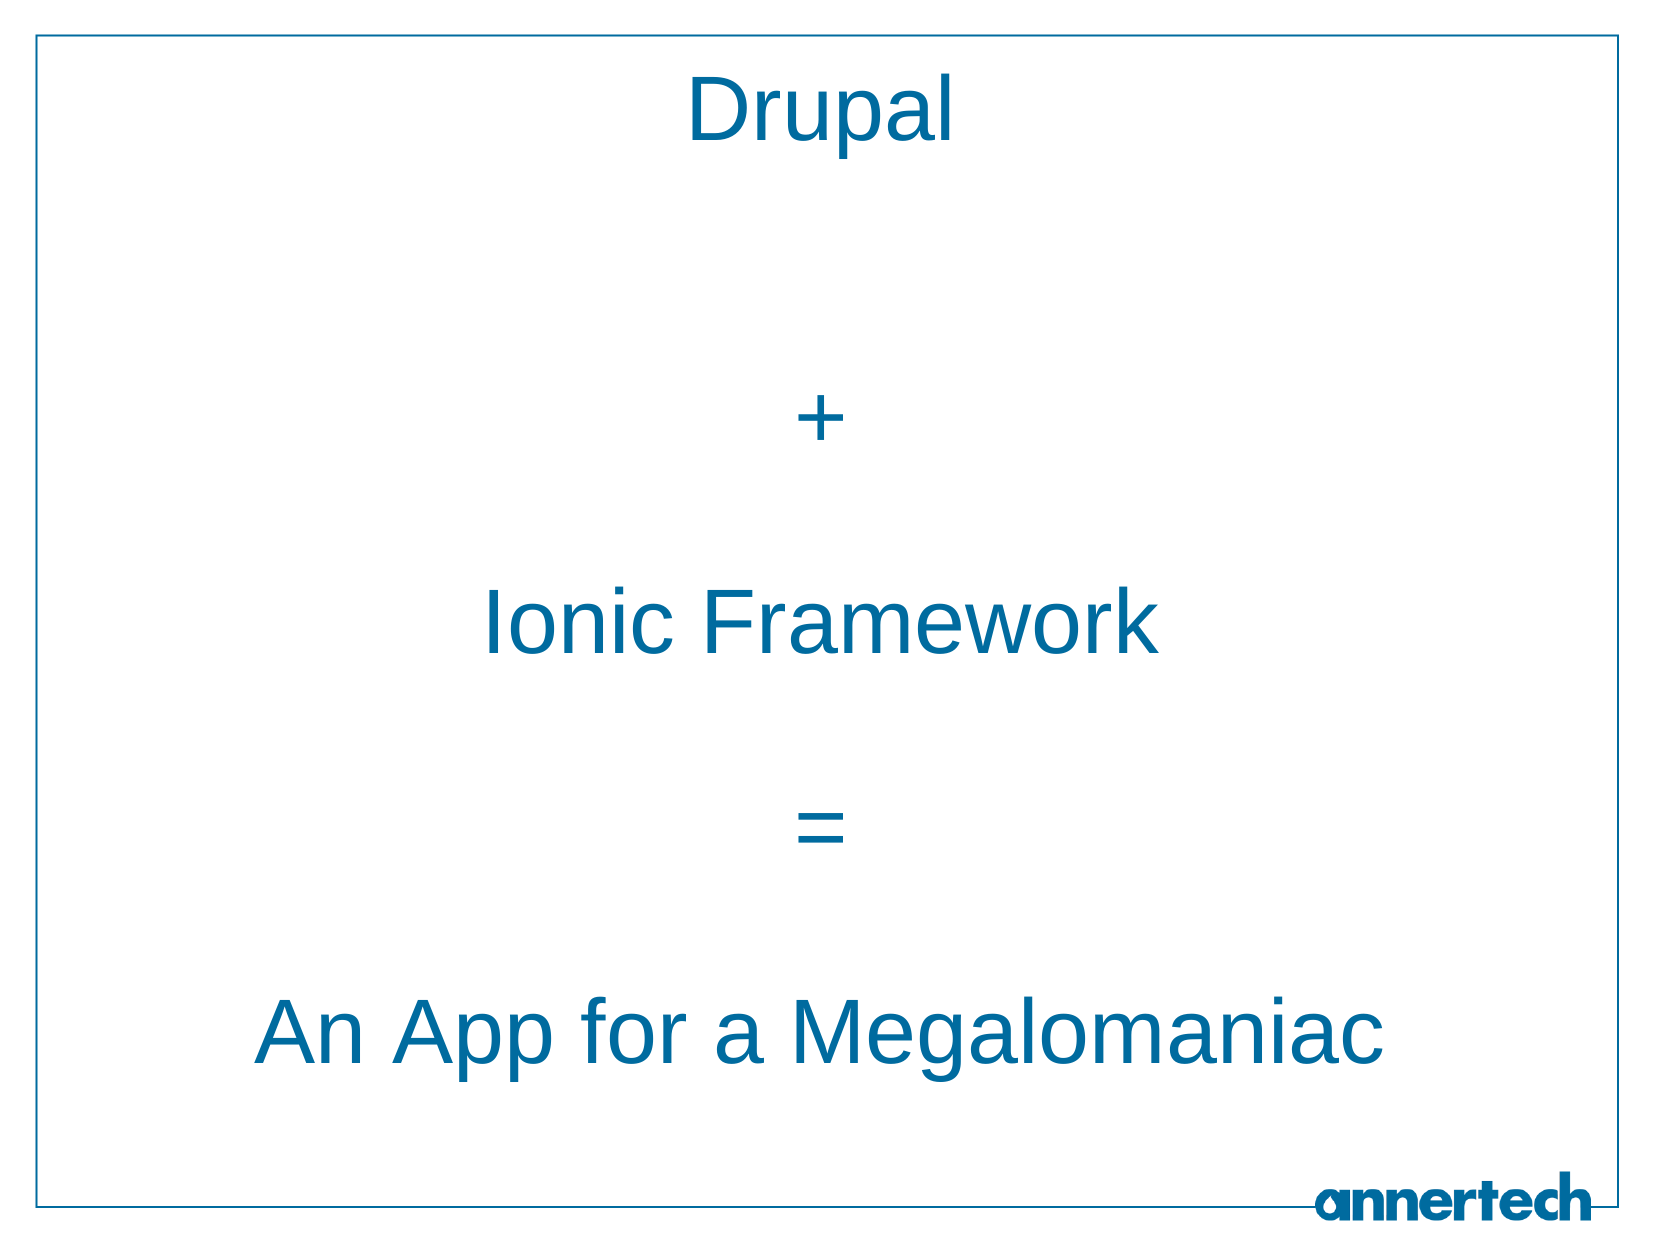

# Drupal + Ionic Framework = An App for a Megalomaniac